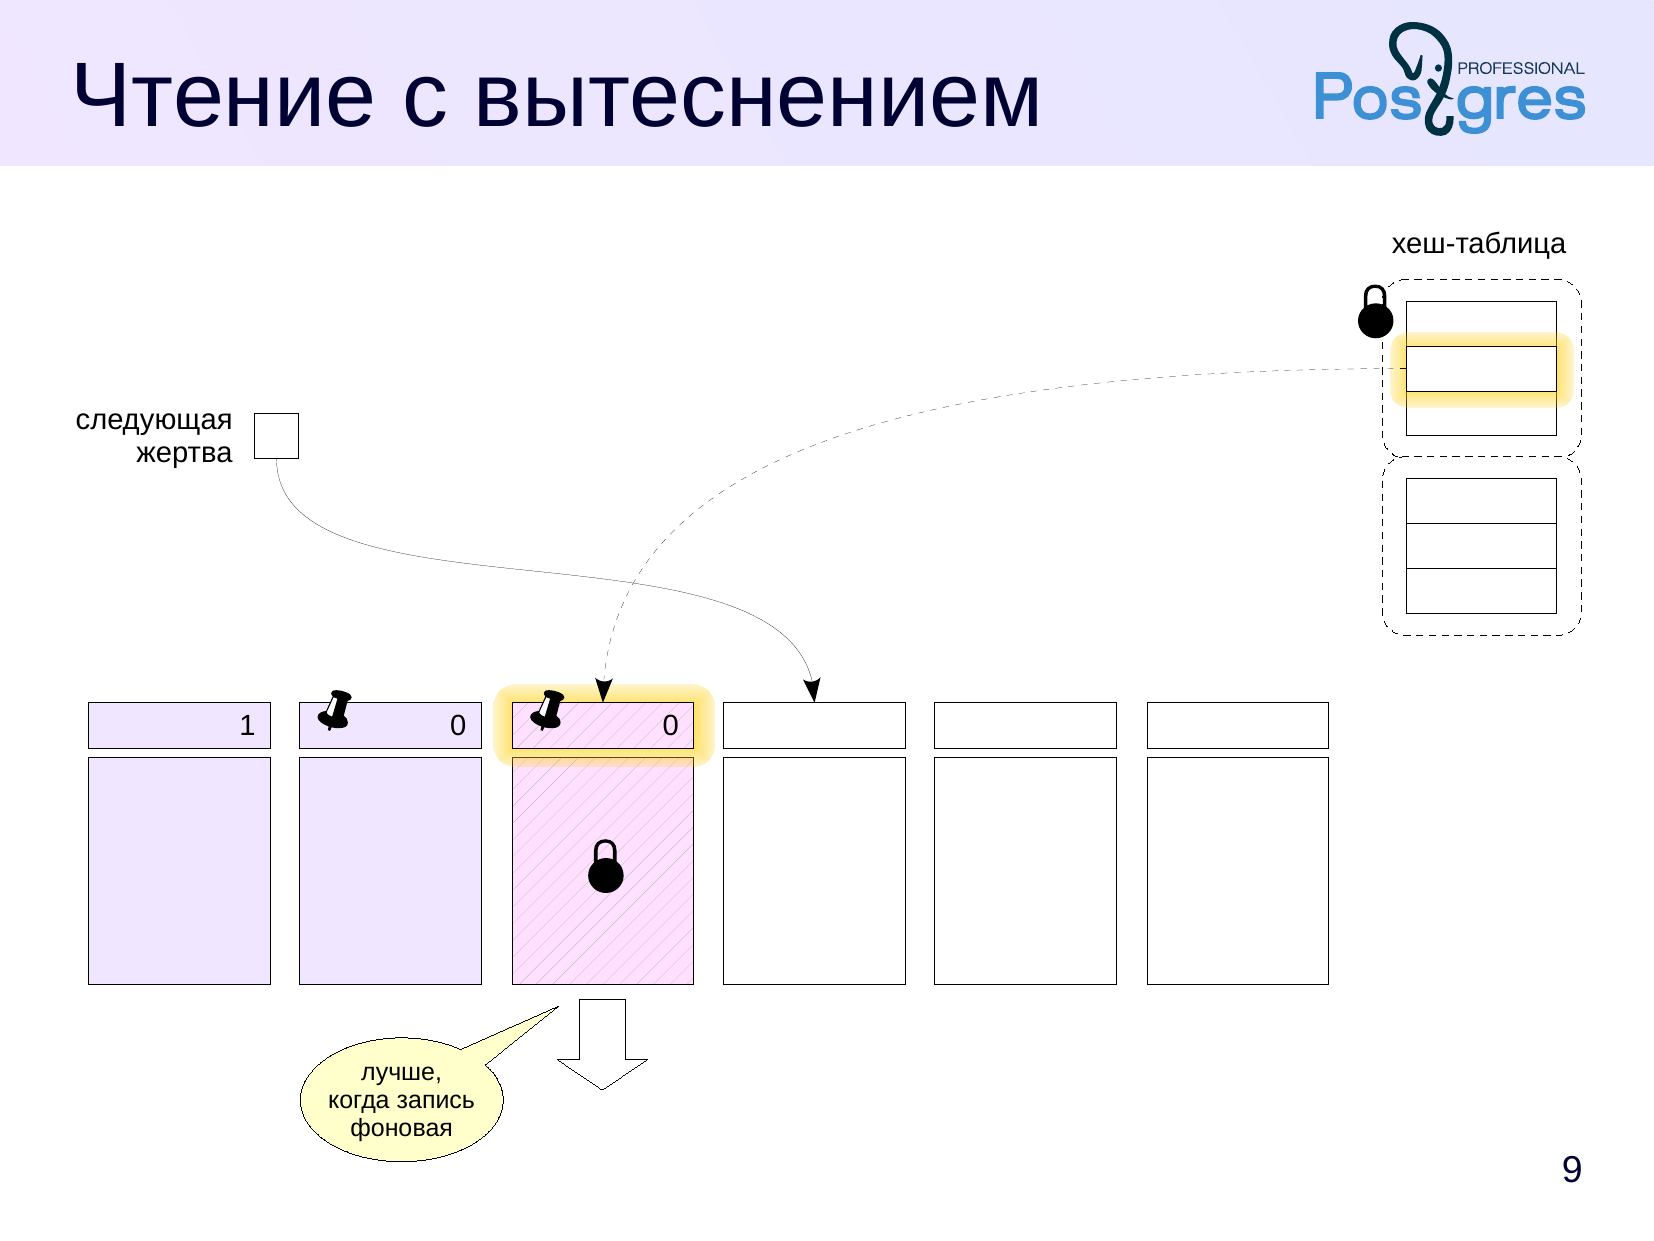

# Чтение с вытеснением
хеш-таблица
следующая
жертва
0
1
0
лучше,
когда запись
фоновая